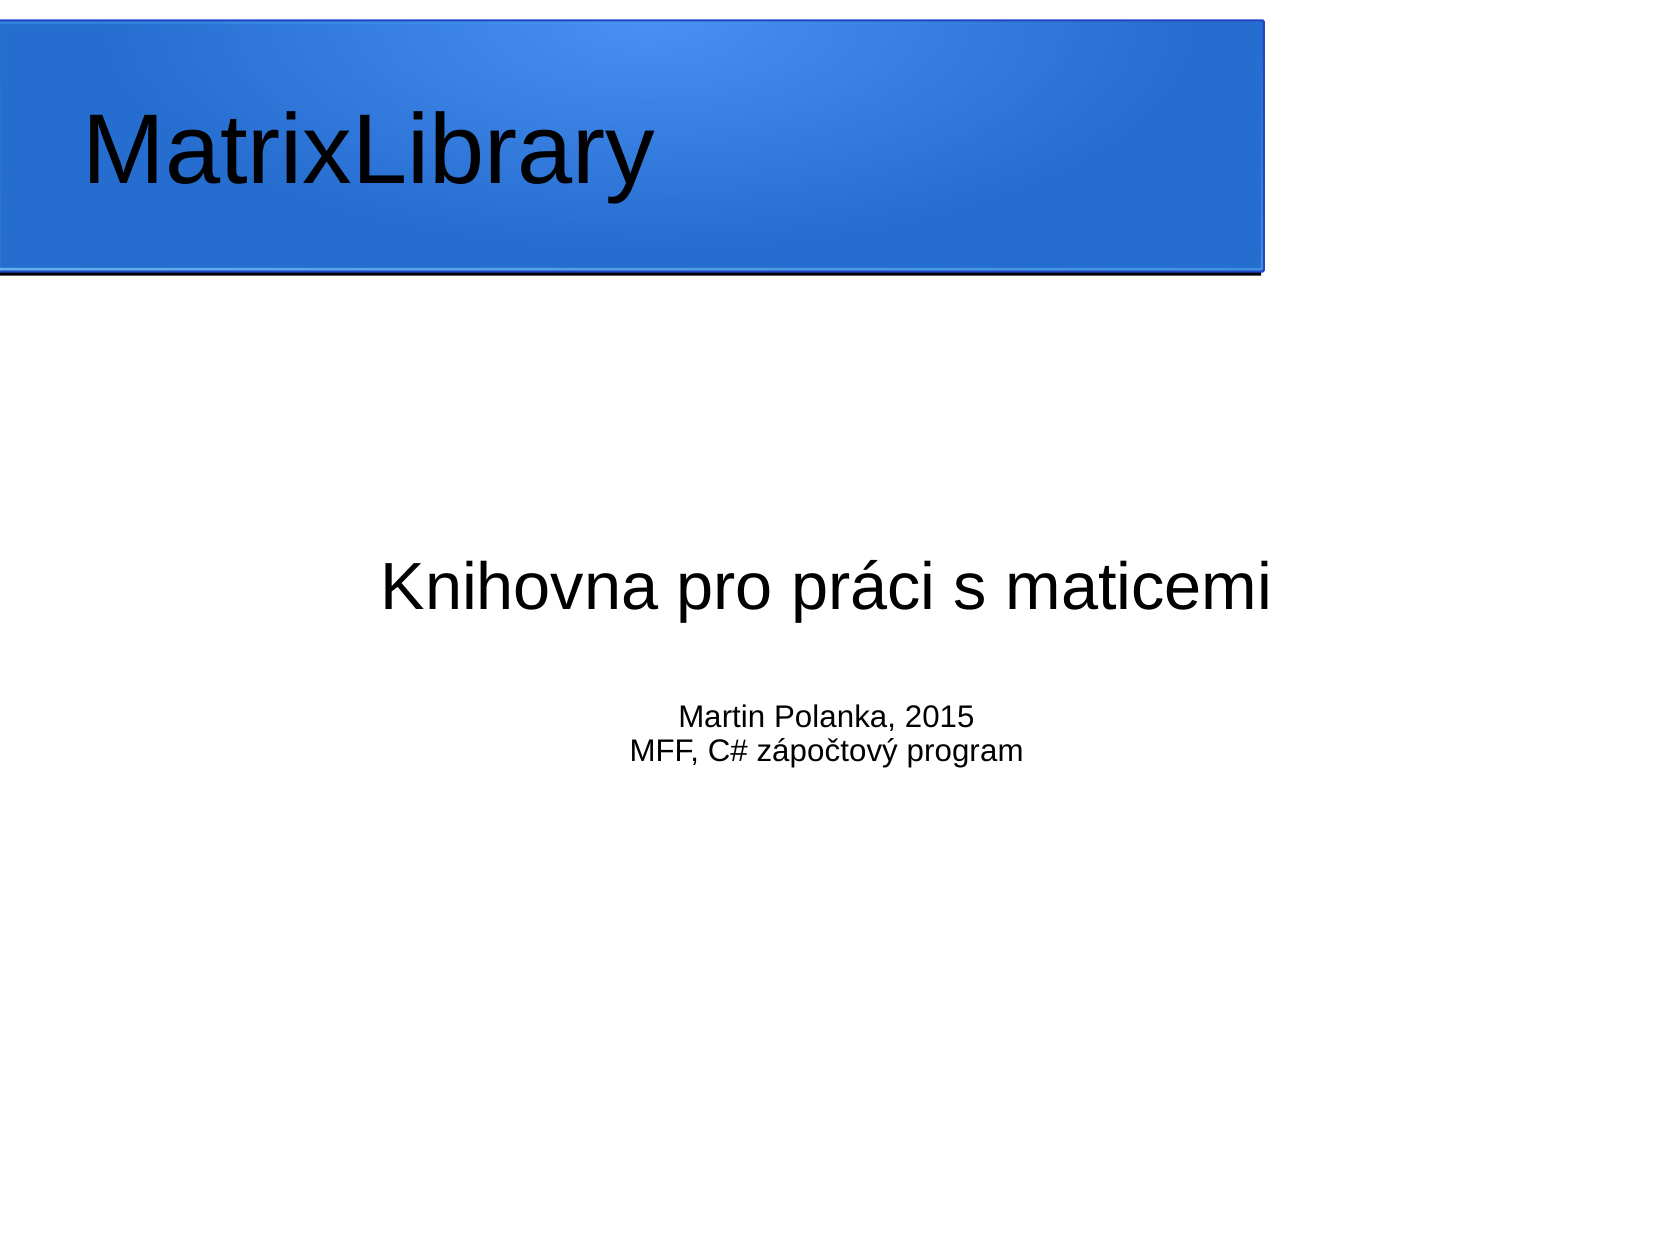

# MatrixLibrary
Knihovna pro práci s maticemi
Martin Polanka, 2015
MFF, C# zápočtový program